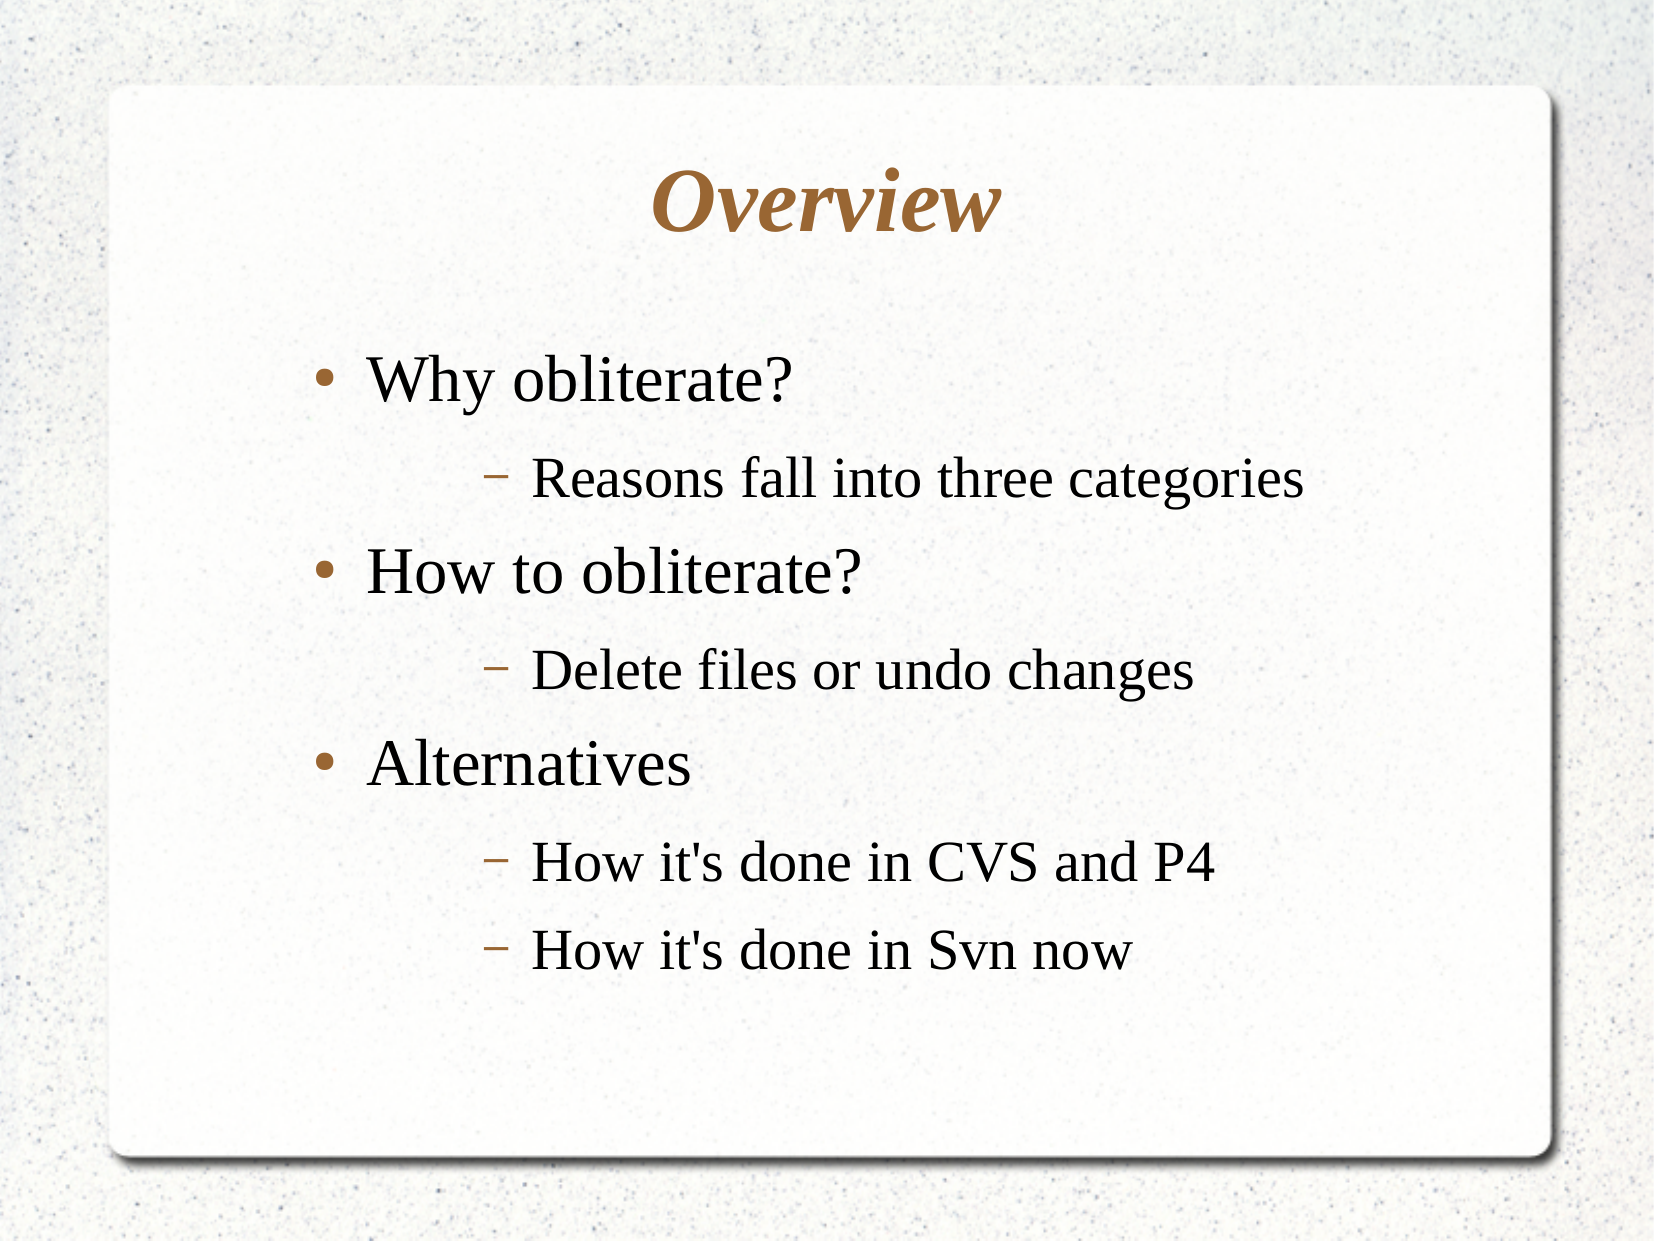

# Overview
Why obliterate?
Reasons fall into three categories
How to obliterate?
Delete files or undo changes
Alternatives
How it's done in CVS and P4
How it's done in Svn now